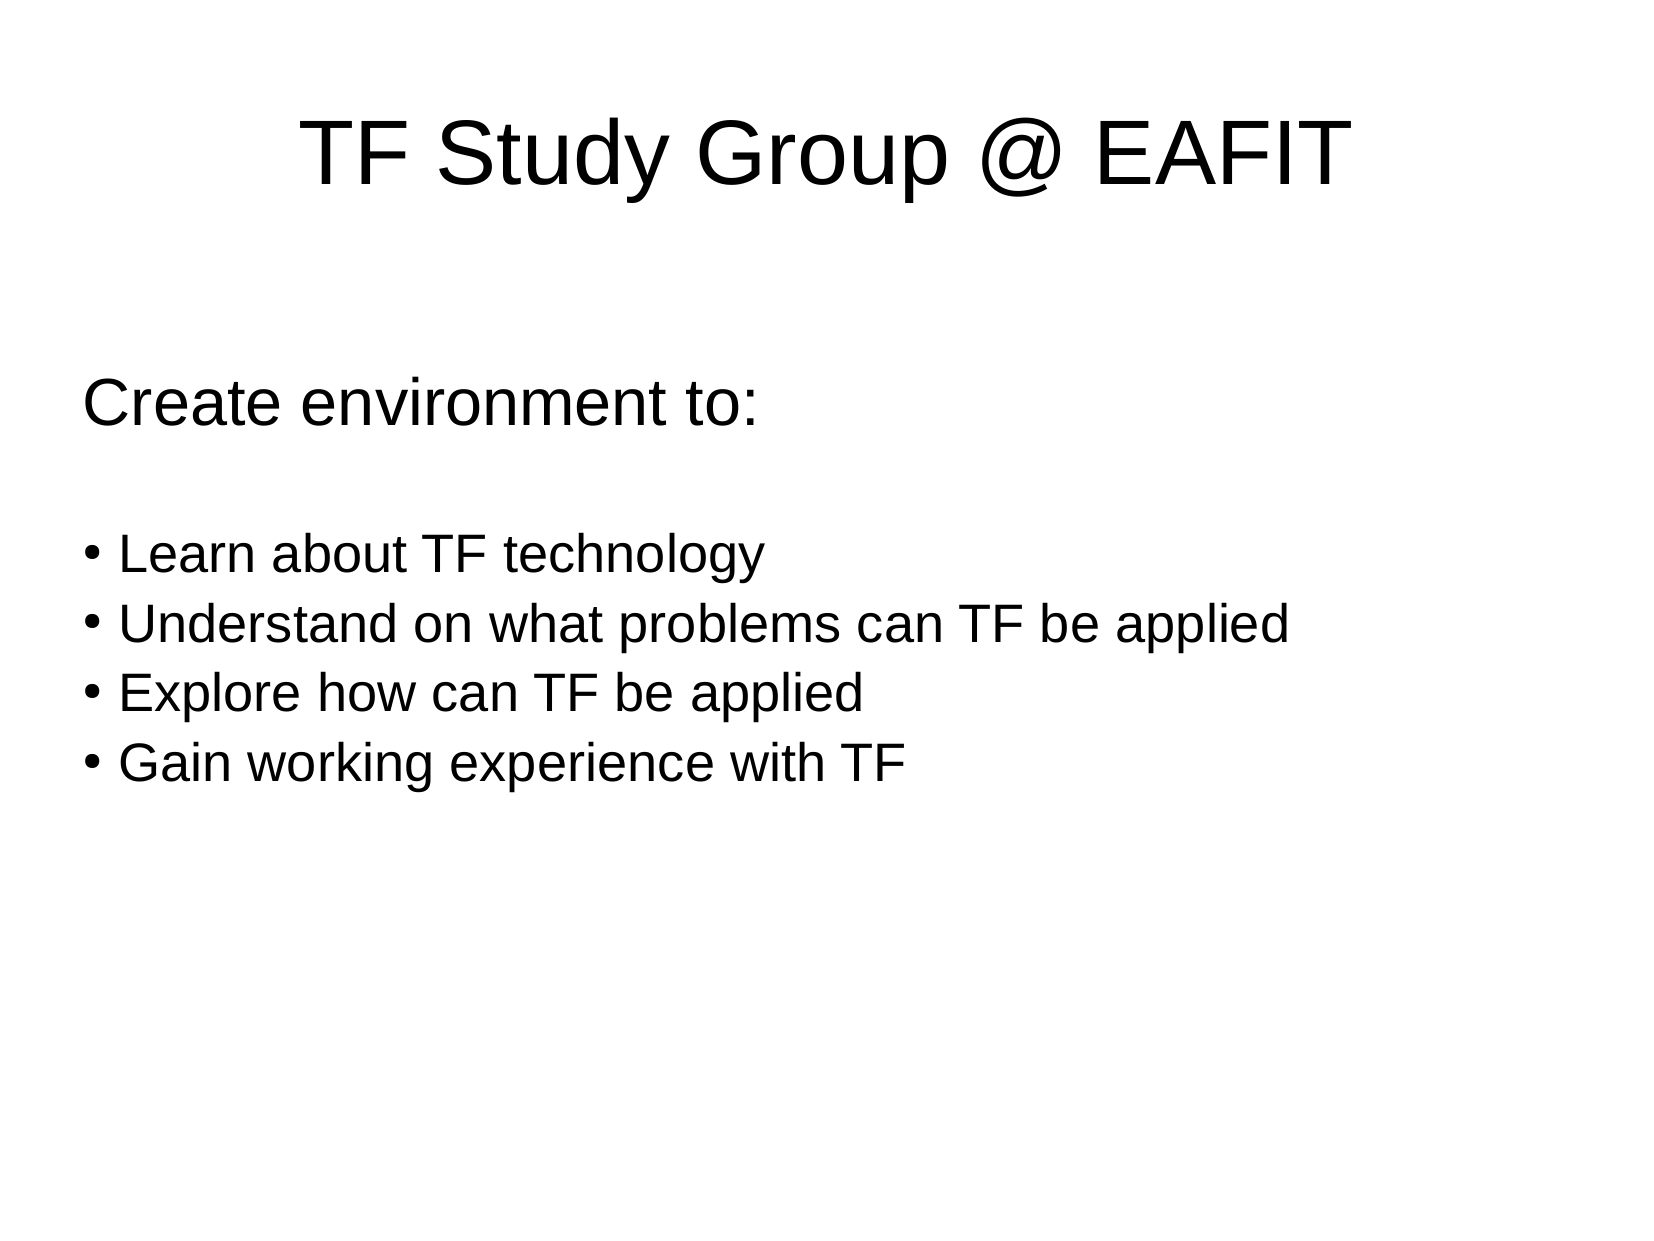

# TF Study Group @ EAFIT
Create environment to:
Learn about TF technology
Understand on what problems can TF be applied
Explore how can TF be applied
Gain working experience with TF